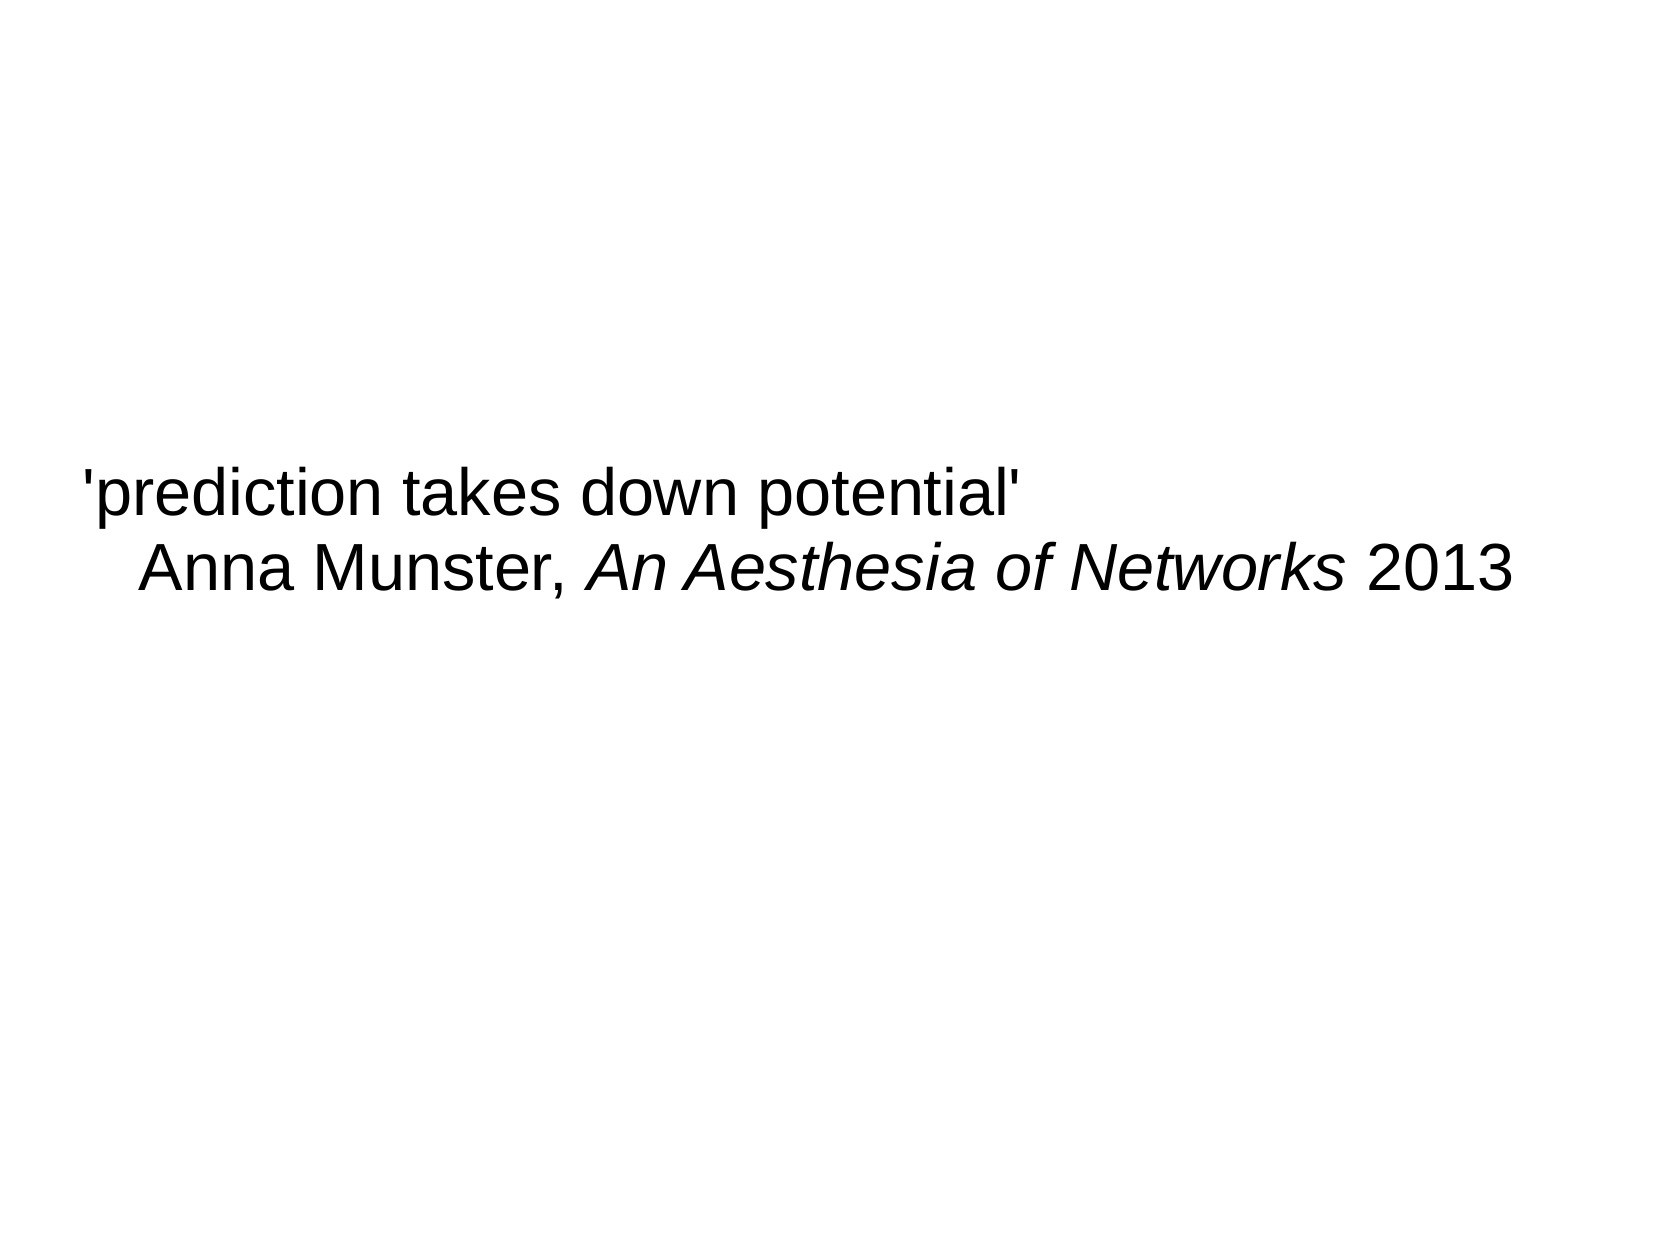

# 'prediction takes down potential'
Anna Munster, An Aesthesia of Networks 2013